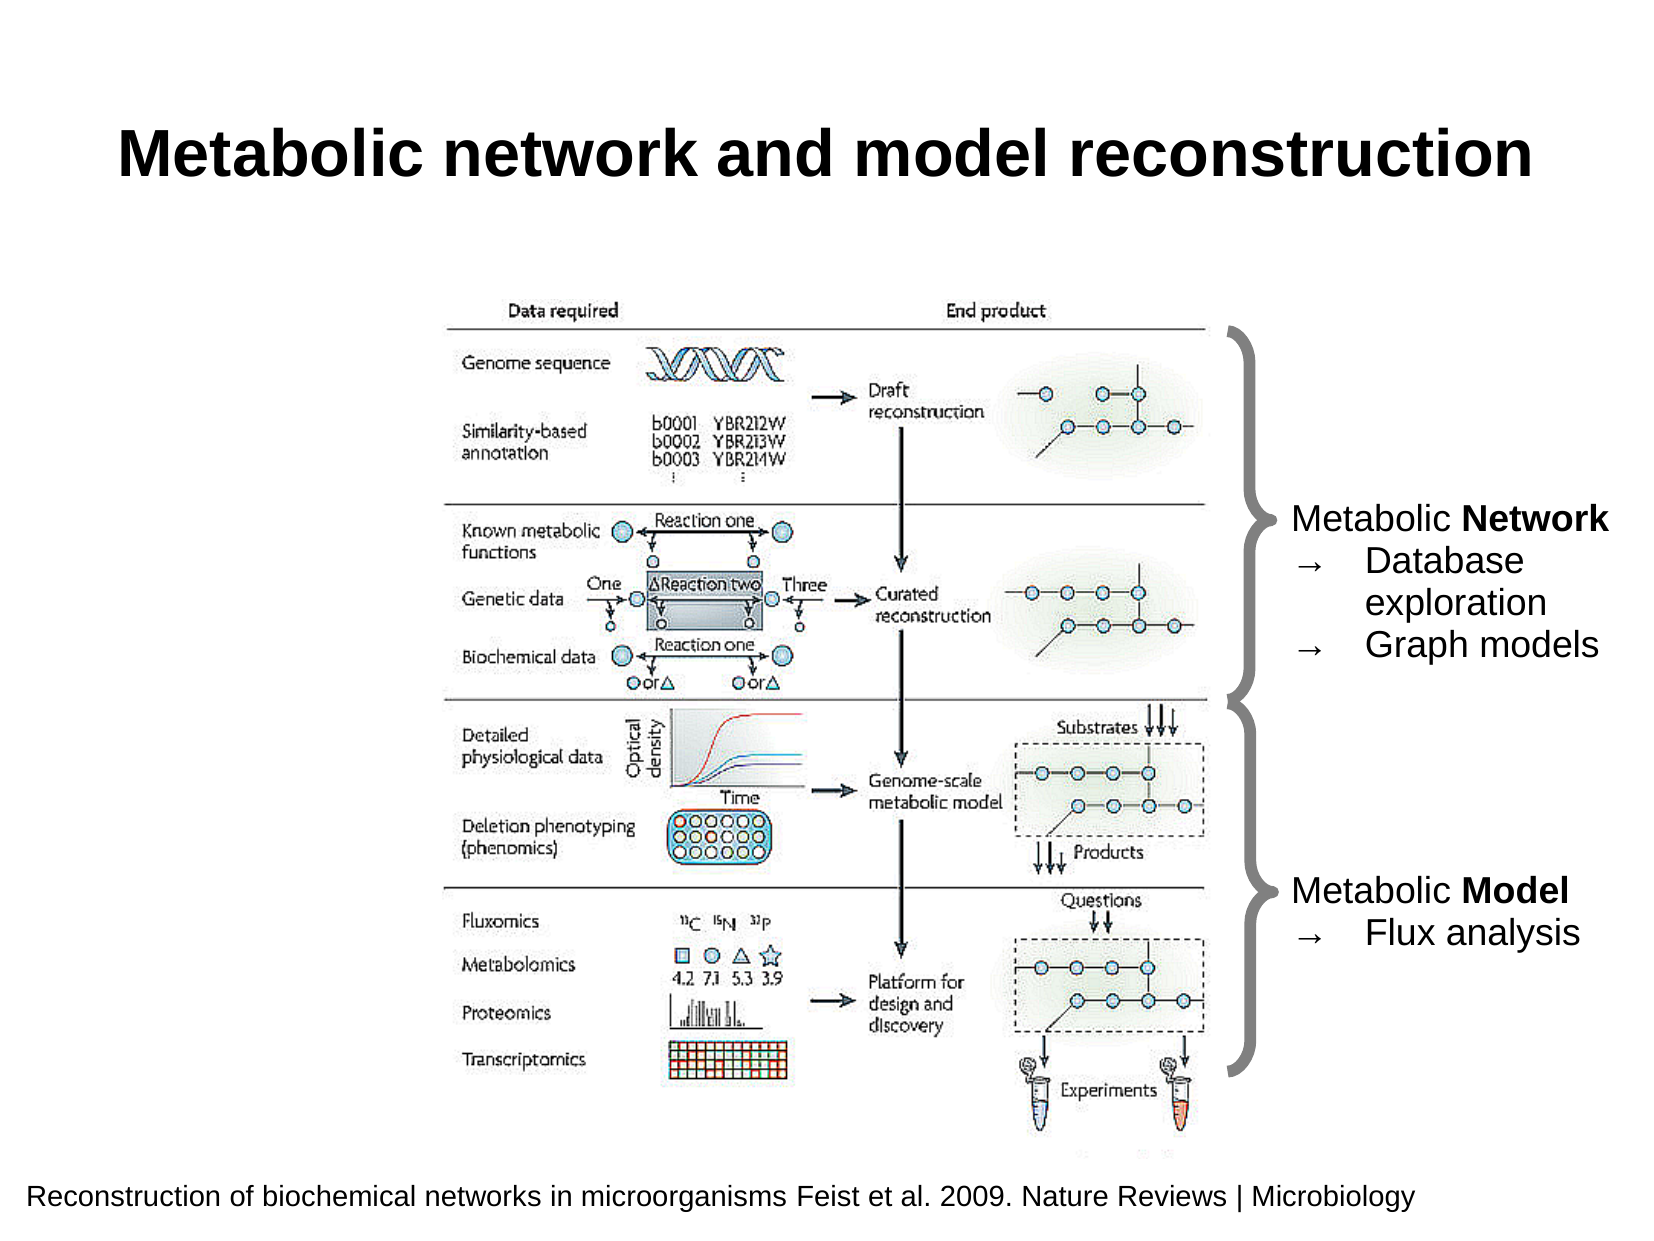

# Metabolic network and model reconstruction
Metabolic Network
→ 	Database
	exploration
→ 	Graph models
Metabolic Model
→ 	Flux analysis
Reconstruction of biochemical networks in microorganisms Feist et al. 2009. Nature Reviews | Microbiology